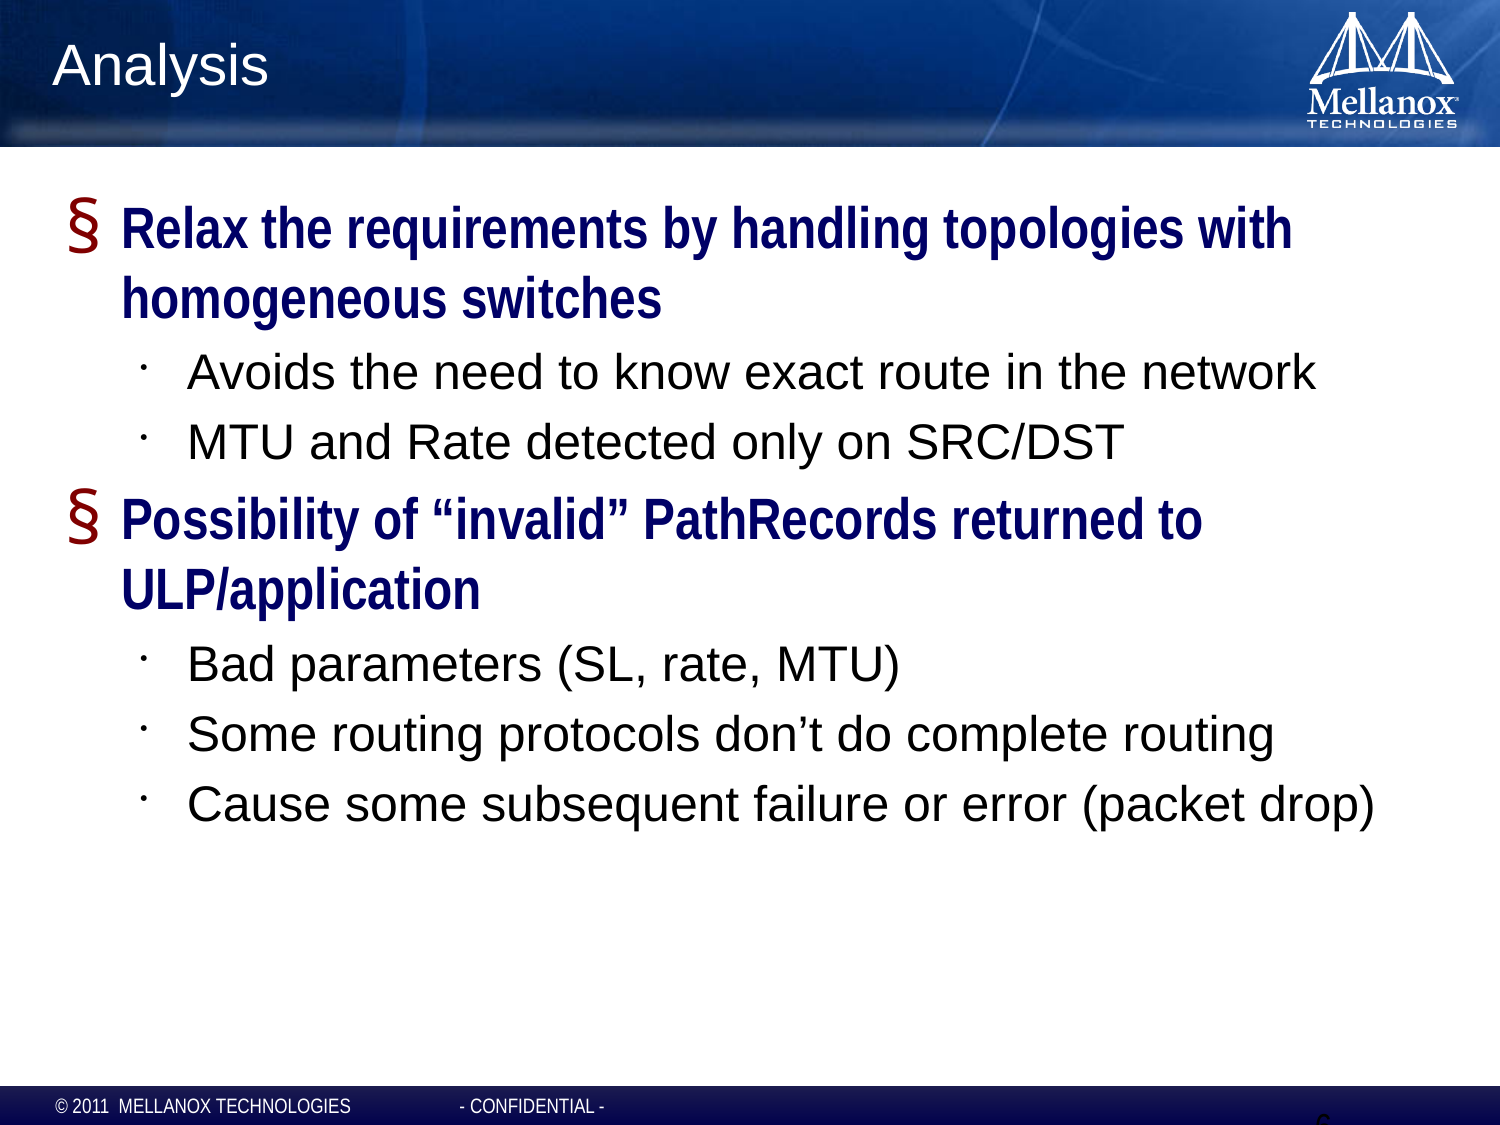

# Analysis
Relax the requirements by handling topologies with homogeneous switches
Avoids the need to know exact route in the network
MTU and Rate detected only on SRC/DST
Possibility of “invalid” PathRecords returned to ULP/application
Bad parameters (SL, rate, MTU)
Some routing protocols don’t do complete routing
Cause some subsequent failure or error (packet drop)